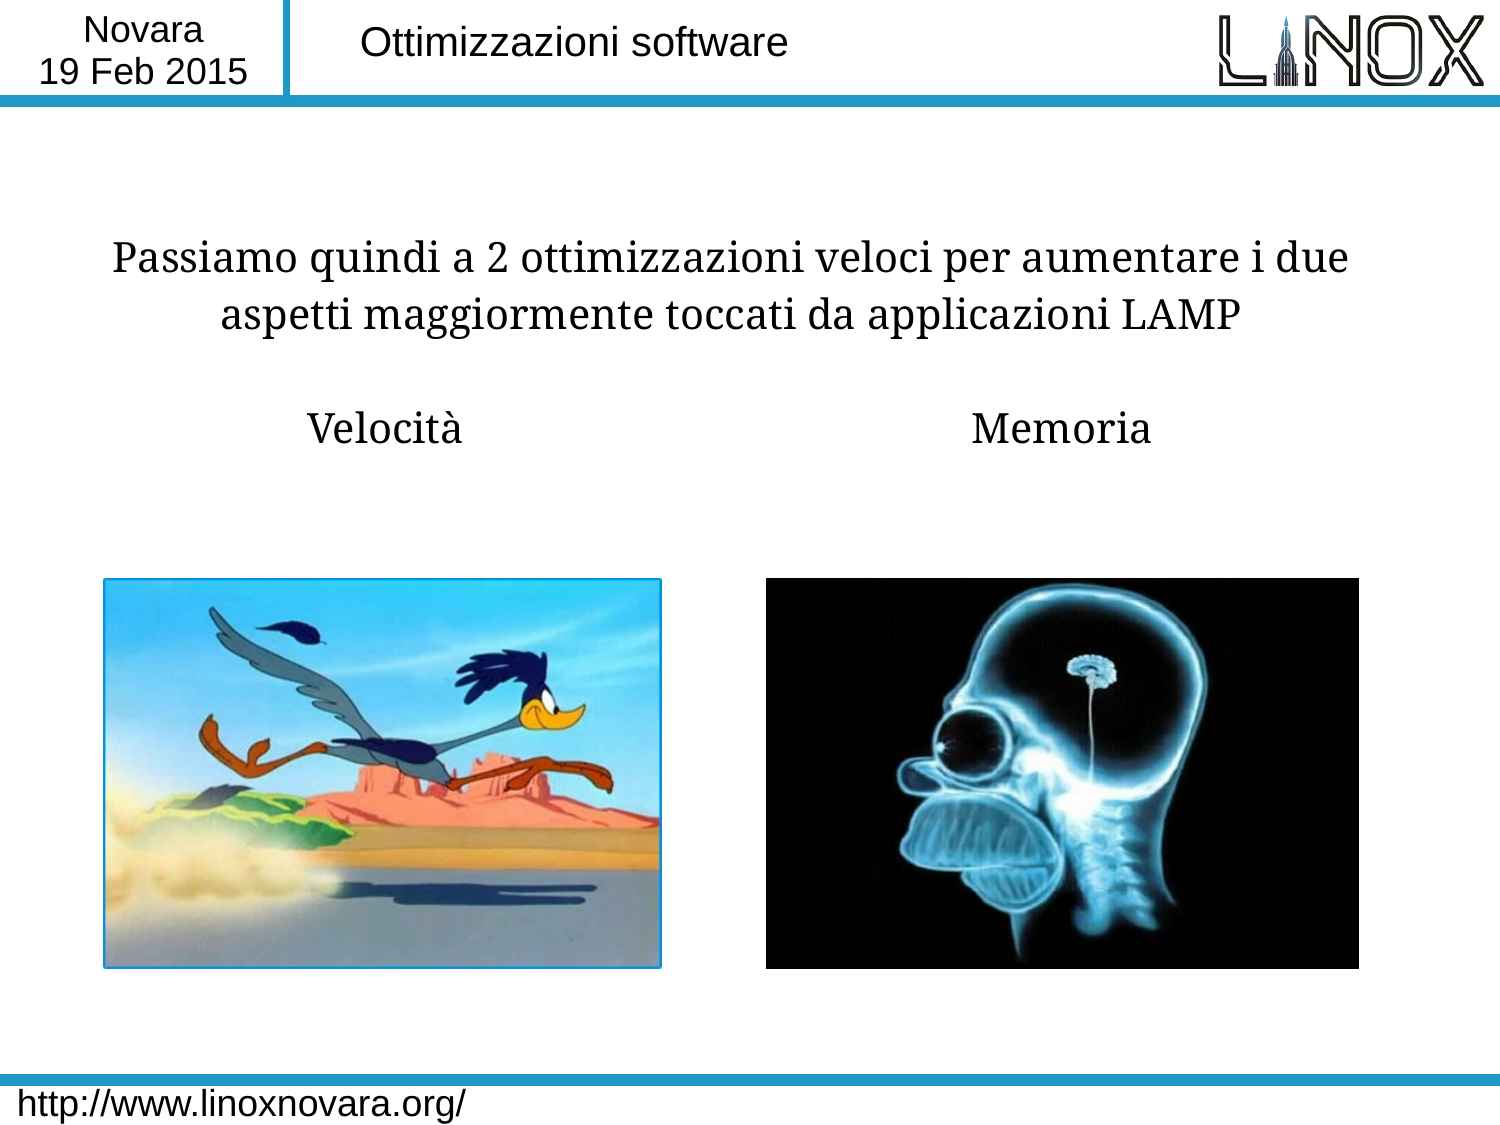

# Ottimizzazioni software
Passiamo quindi a 2 ottimizzazioni veloci per aumentare i due aspetti maggiormente toccati da applicazioni LAMP
			Velocità							Memoria